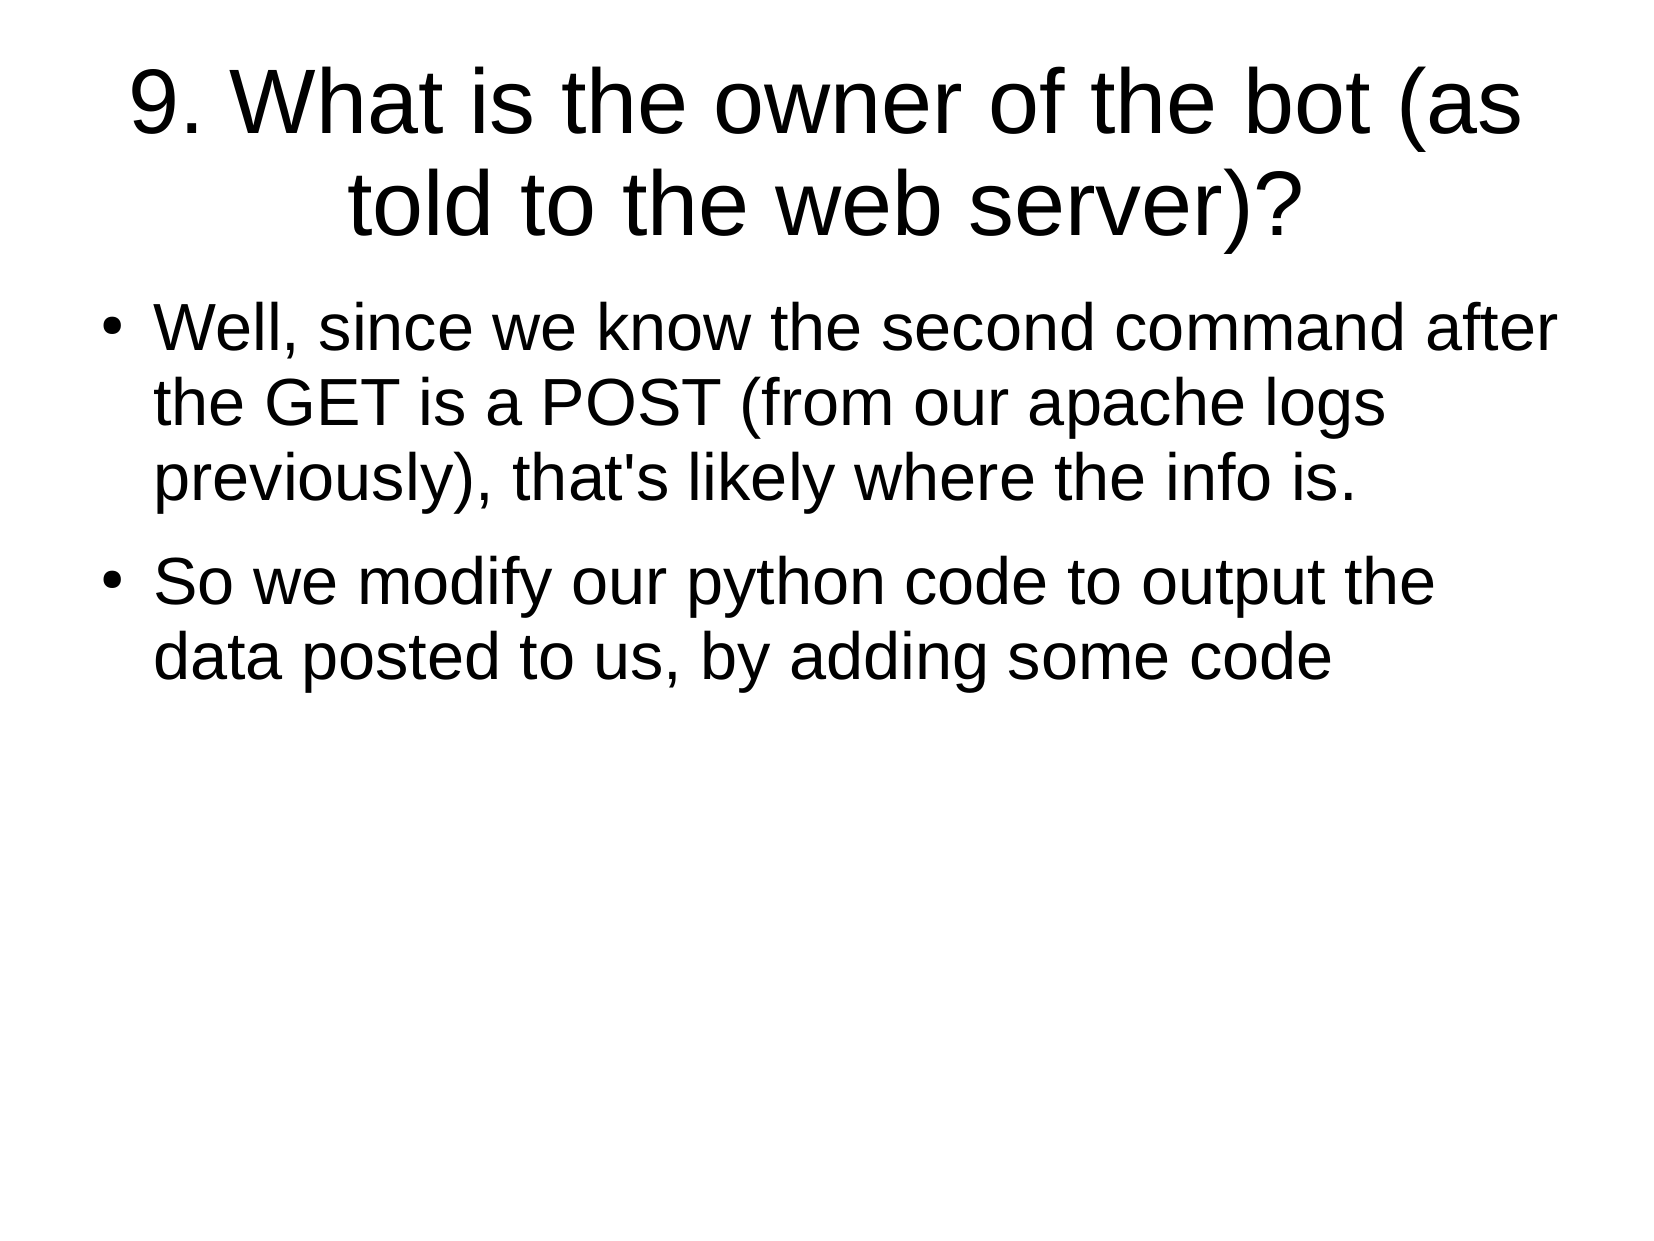

# 9. What is the owner of the bot (as told to the web server)?
Well, since we know the second command after the GET is a POST (from our apache logs previously), that's likely where the info is.
So we modify our python code to output the data posted to us, by adding some code